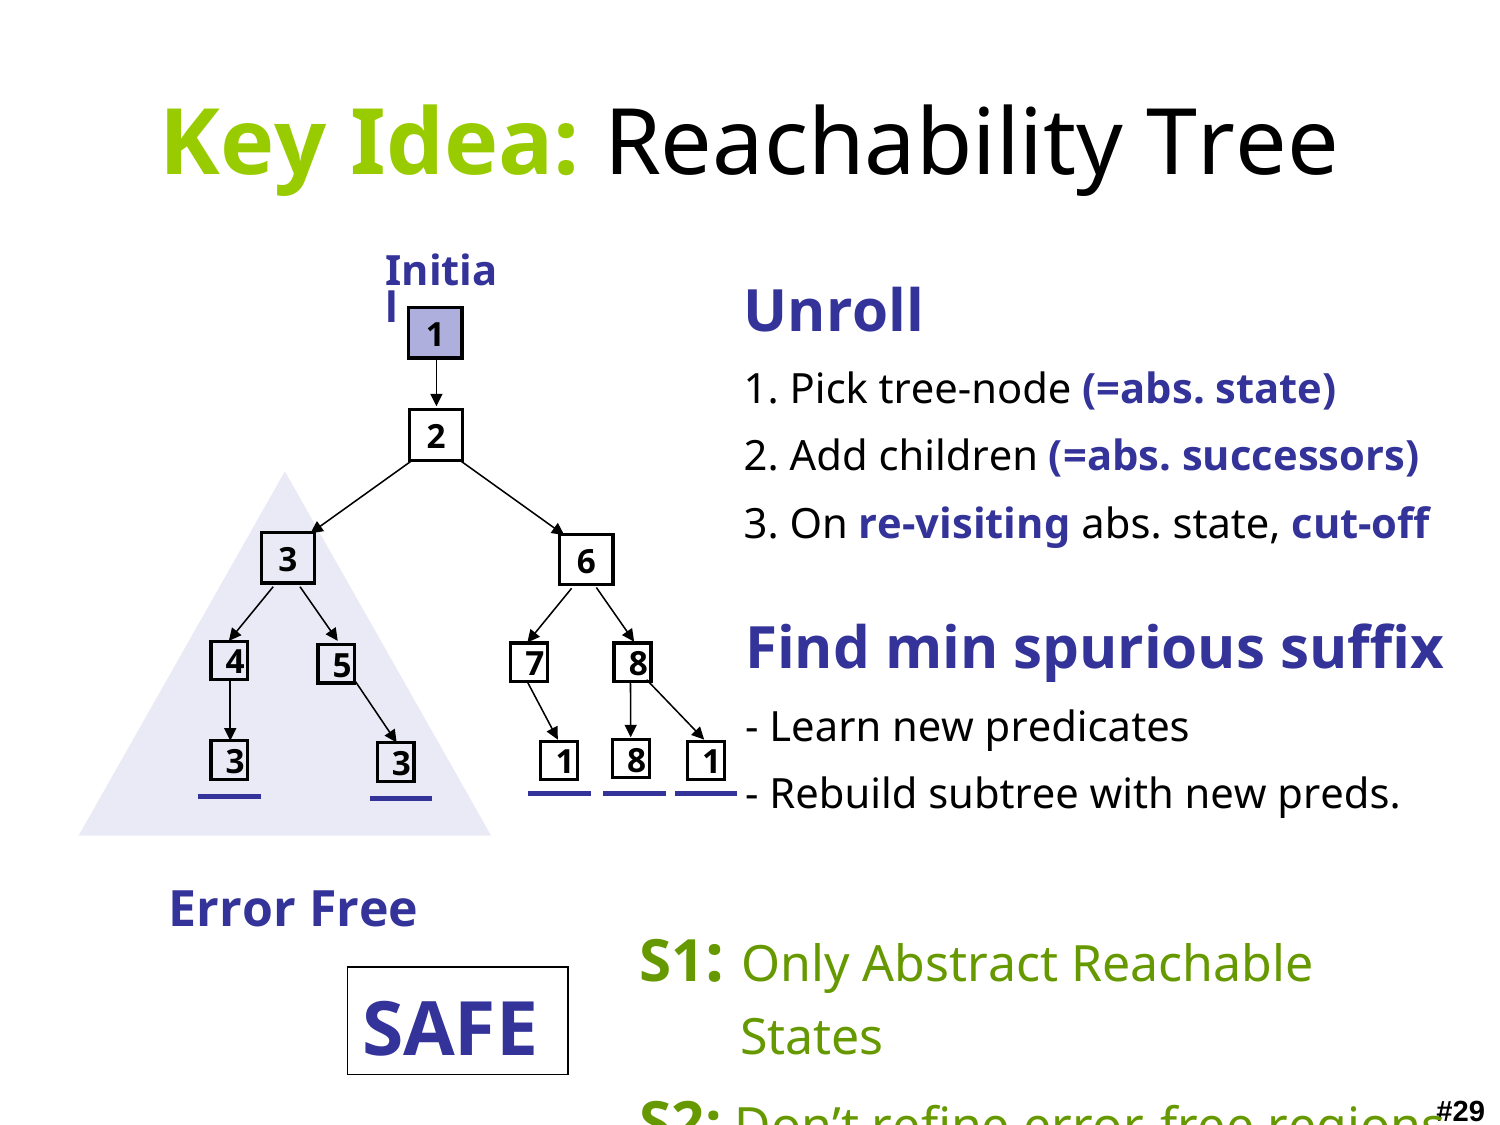

# Key Idea: Reachability Tree
Initial
Unroll
1. Pick tree-node (=abs. state)
2. Add children (=abs. successors)
3. On re-visiting abs. state, cut-off
1
2
3
6
Find min spurious suffix
- Learn new predicates
- Rebuild subtree with new preds.
4
7
8
5
8
3
1
1
3
Error Free
S1: Only Abstract Reachable States
S2: Don’t refine error-free regions
SAFE
29